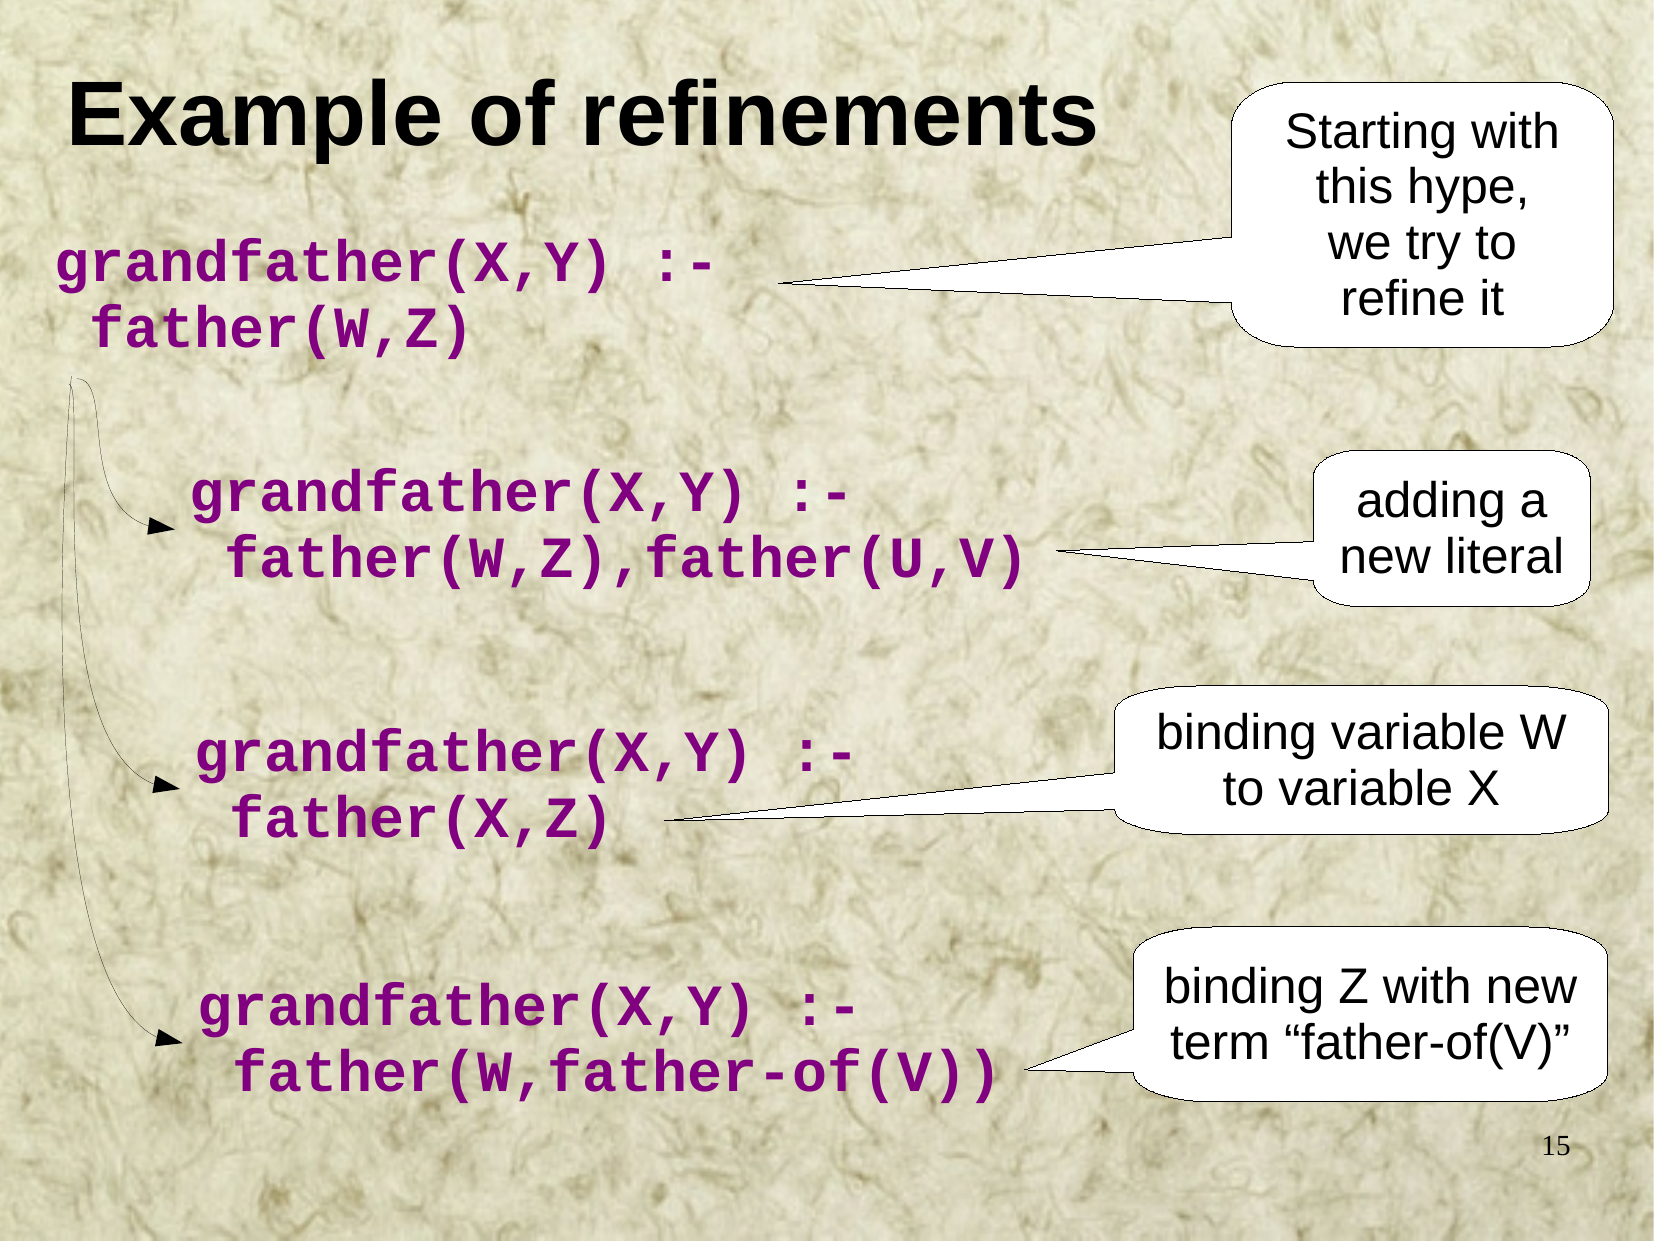

# Example of refinements
Starting with
this hype,
we try to
refine it
grandfather(X,Y) :-
 father(W,Z)
adding a
new literal
grandfather(X,Y) :-
 father(W,Z),father(U,V)
binding variable W
to variable X
grandfather(X,Y) :-
 father(X,Z)
binding Z with new
term “father-of(V)”
grandfather(X,Y) :-
 father(W,father-of(V))
15